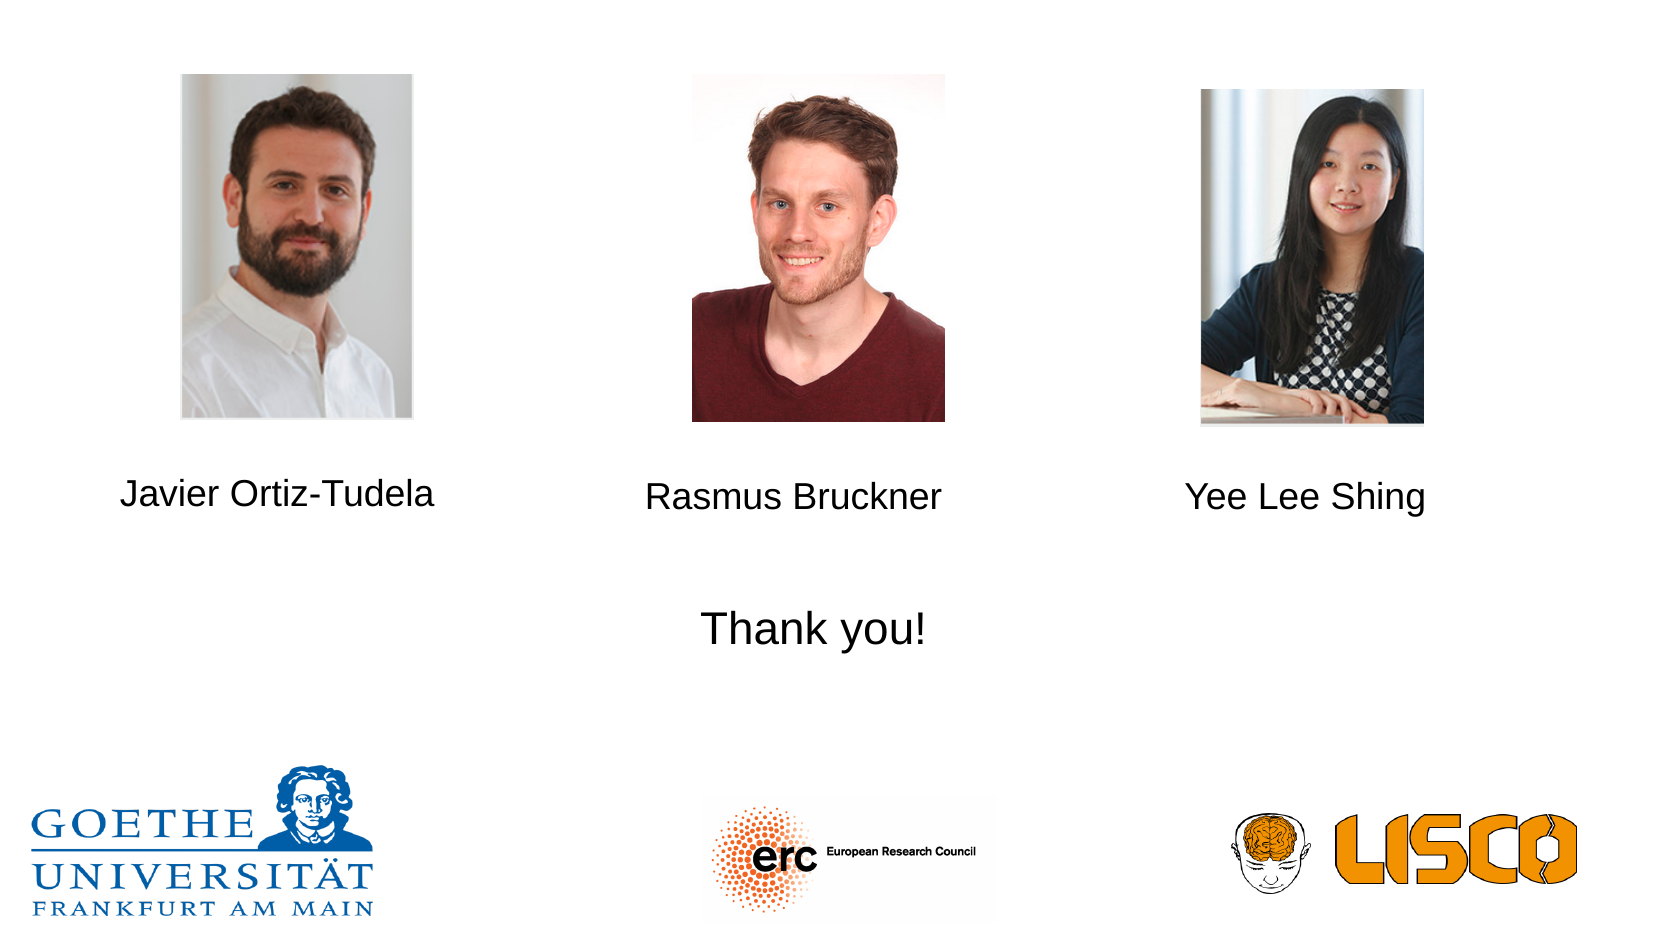

Thank you!
Javier Ortiz-Tudela
Rasmus Bruckner
Yee Lee Shing